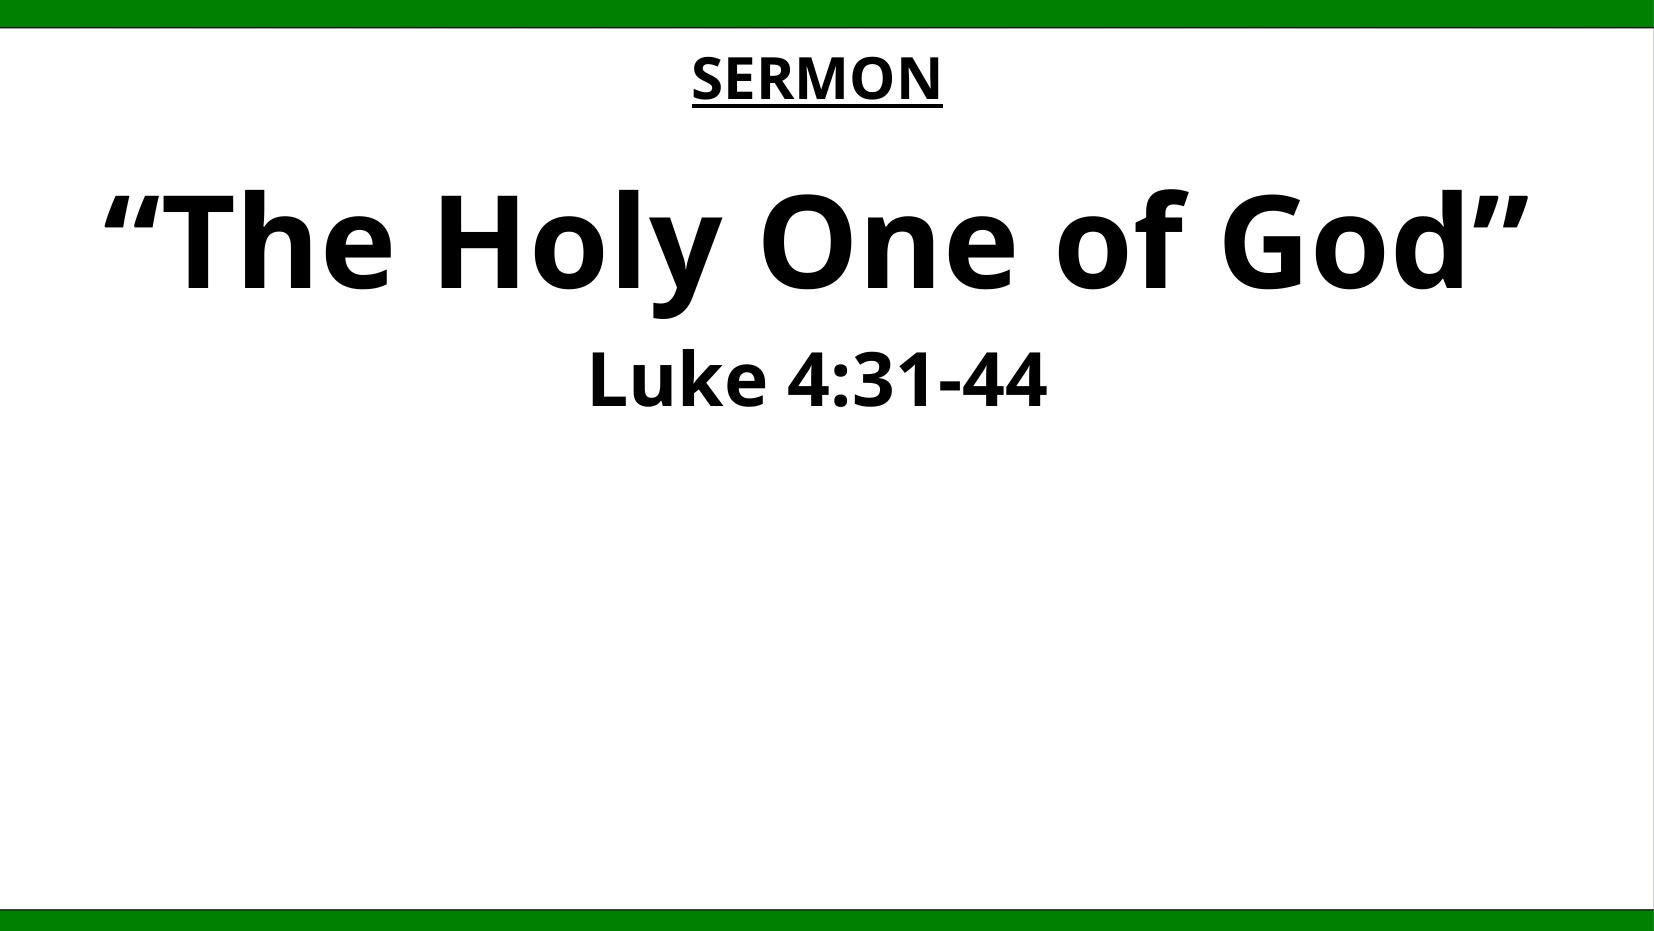

Sermon
“The Holy One of God”
Luke 4:31-44